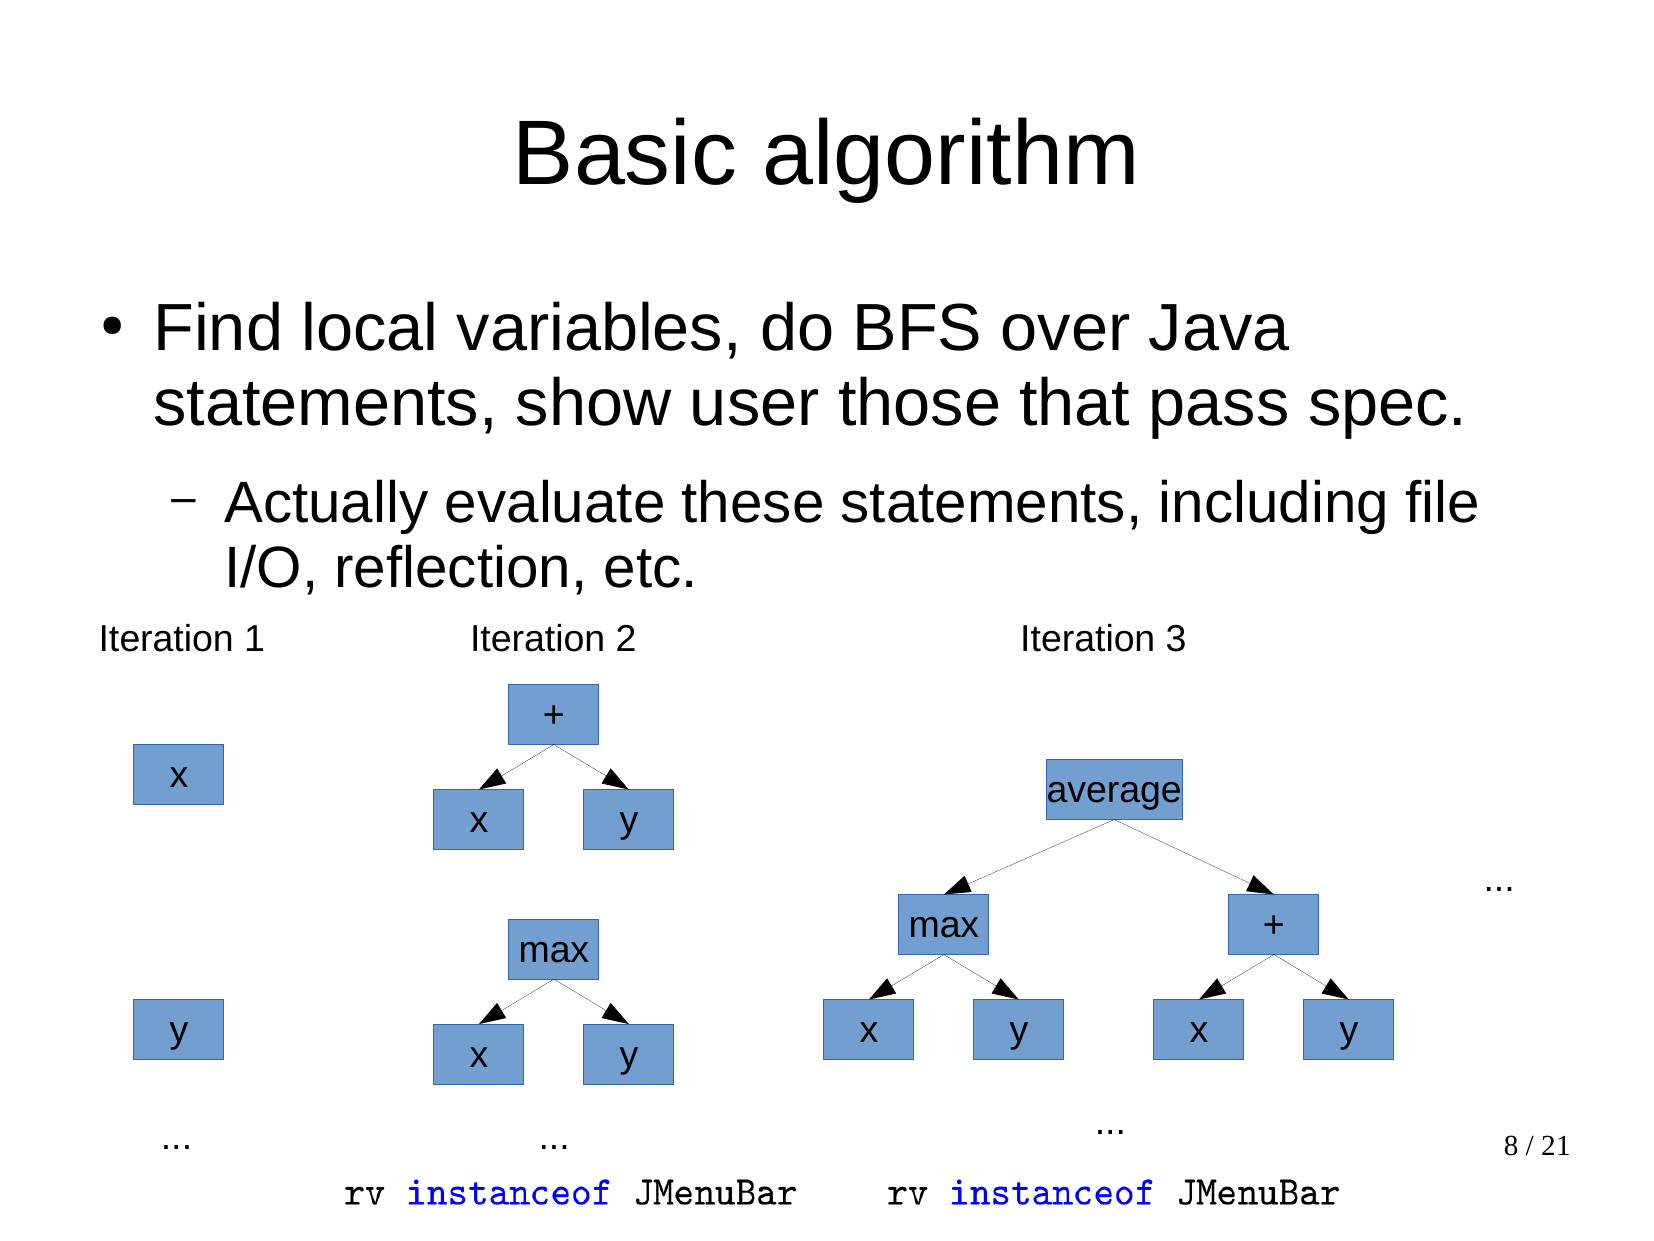

# Basic algorithm
Find local variables, do BFS over Java statements, show user those that pass spec.
Actually evaluate these statements, including file I/O, reflection, etc.
Iteration 1
Iteration 2
Iteration 3
+
x
y
x
average
max
+
x
y
x
y
...
max
x
y
y
...
...
...
8